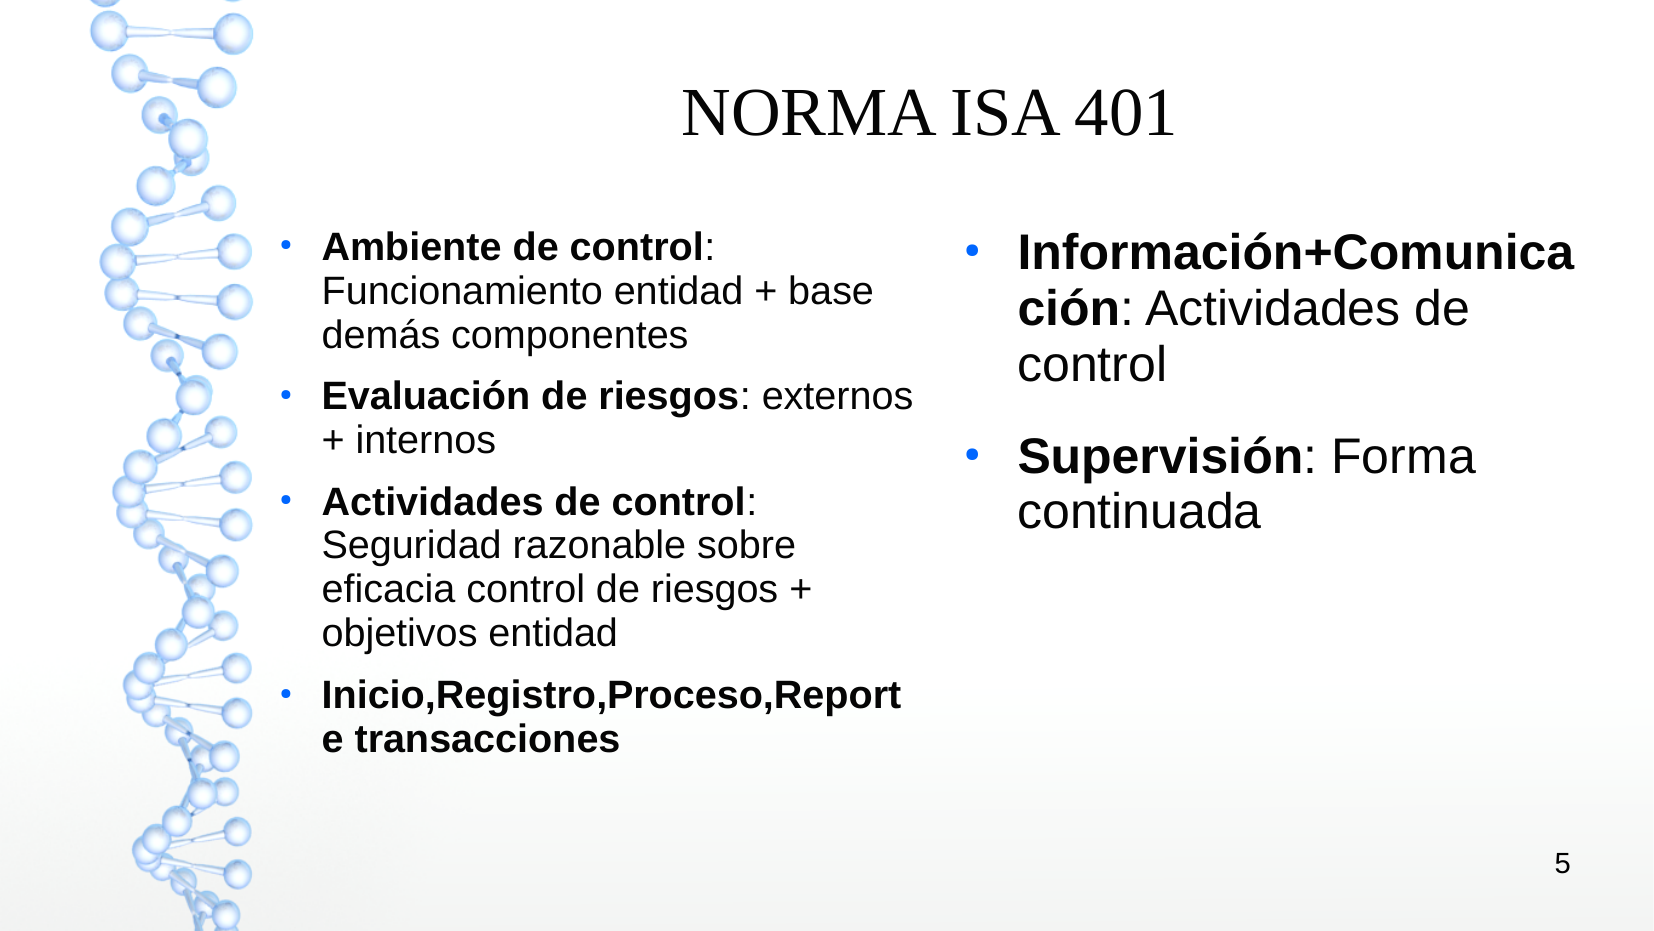

# NORMA ISA 401
Ambiente de control: Funcionamiento entidad + base demás componentes
Evaluación de riesgos: externos + internos
Actividades de control: Seguridad razonable sobre eficacia control de riesgos + objetivos entidad
Inicio,Registro,Proceso,Reporte transacciones
Información+Comunicación: Actividades de control
Supervisión: Forma continuada
5